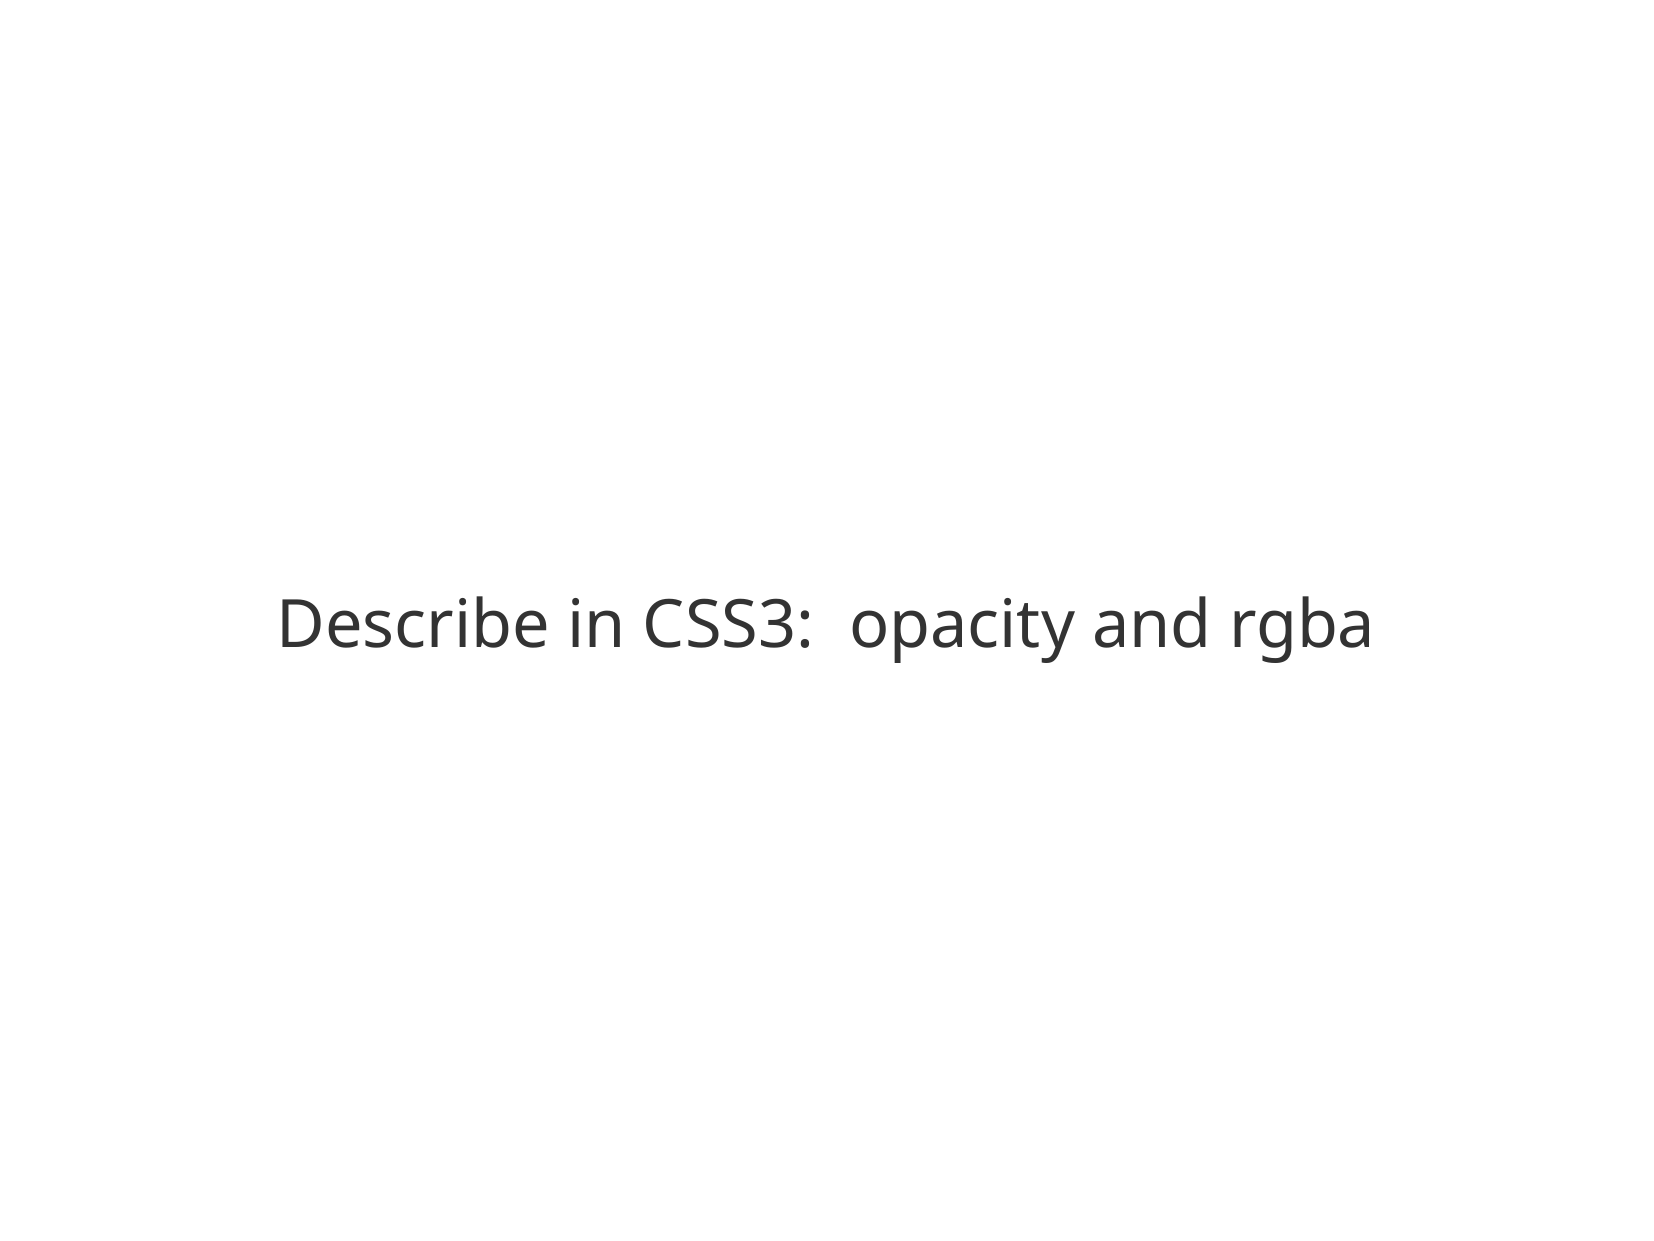

# Describe in CSS3: opacity and rgba